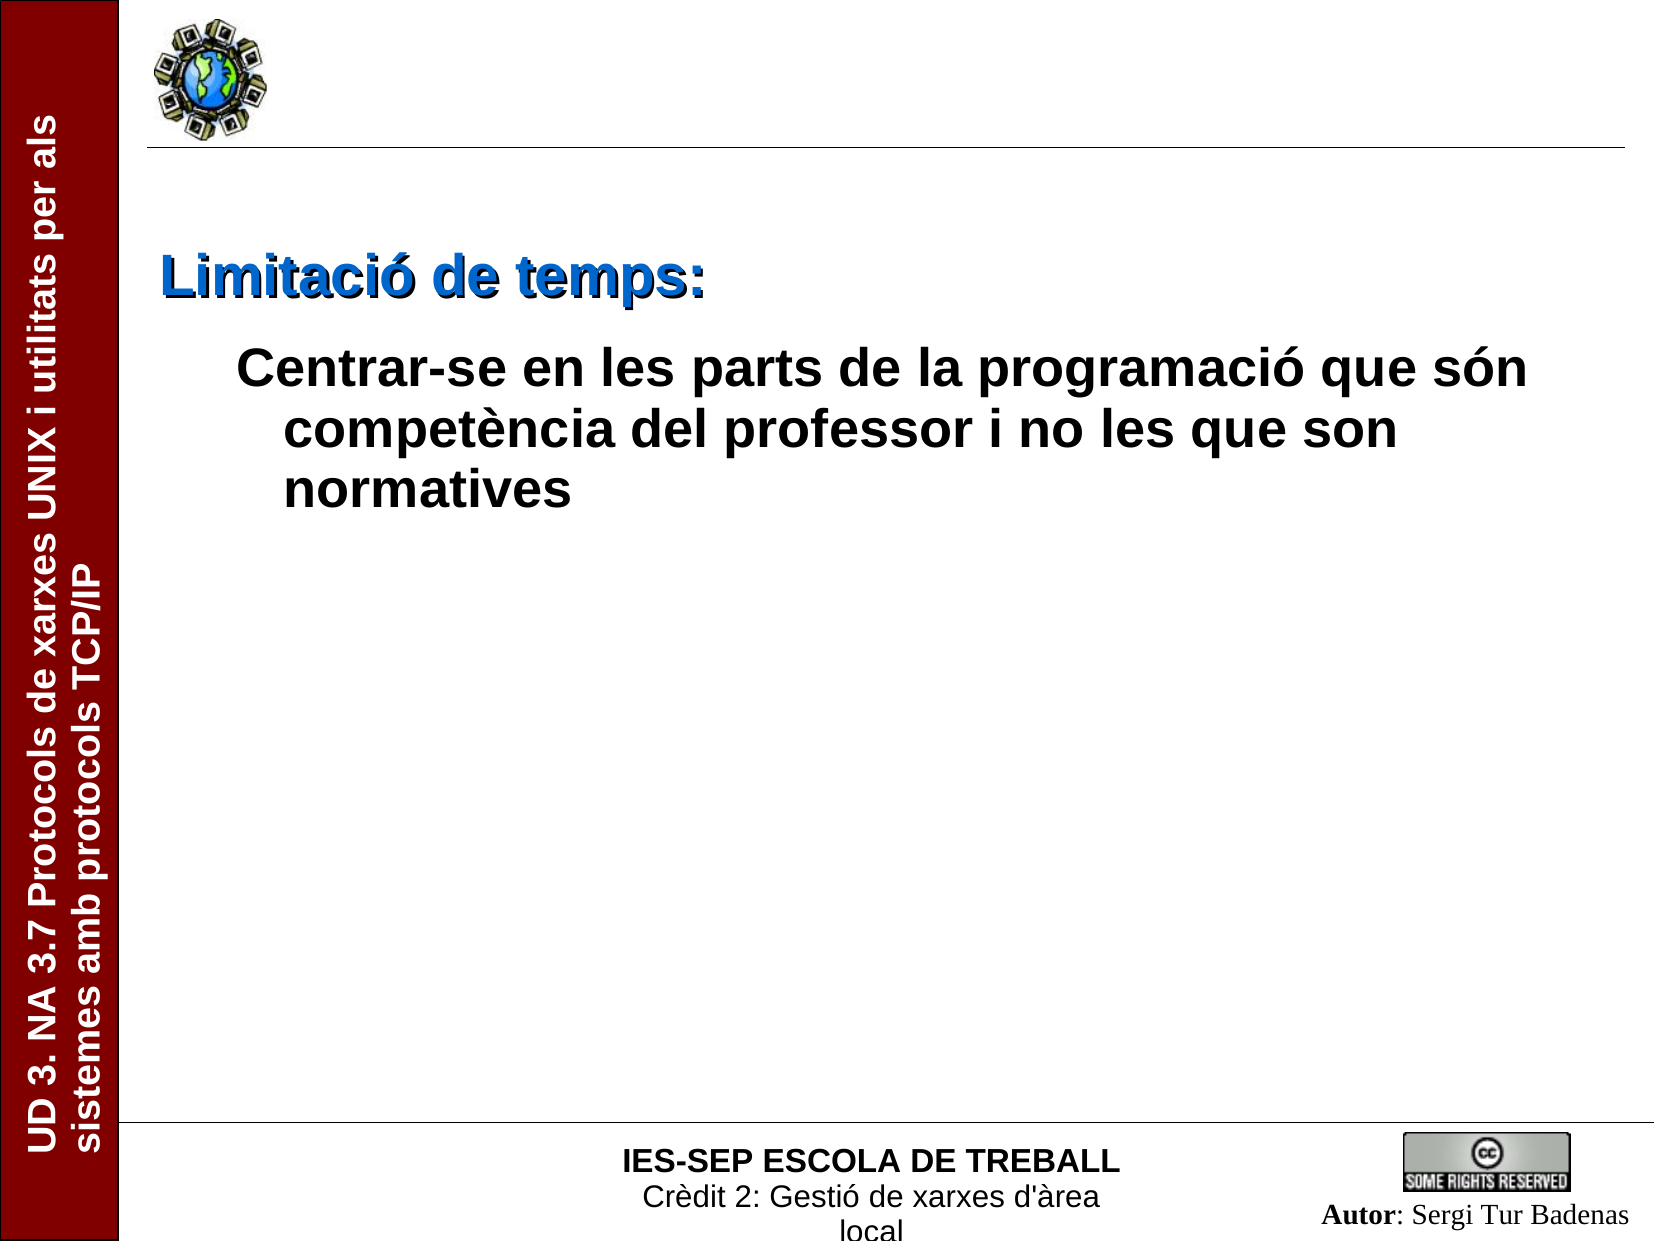

#
Limitació de temps:
Centrar-se en les parts de la programació que són competència del professor i no les que son normatives